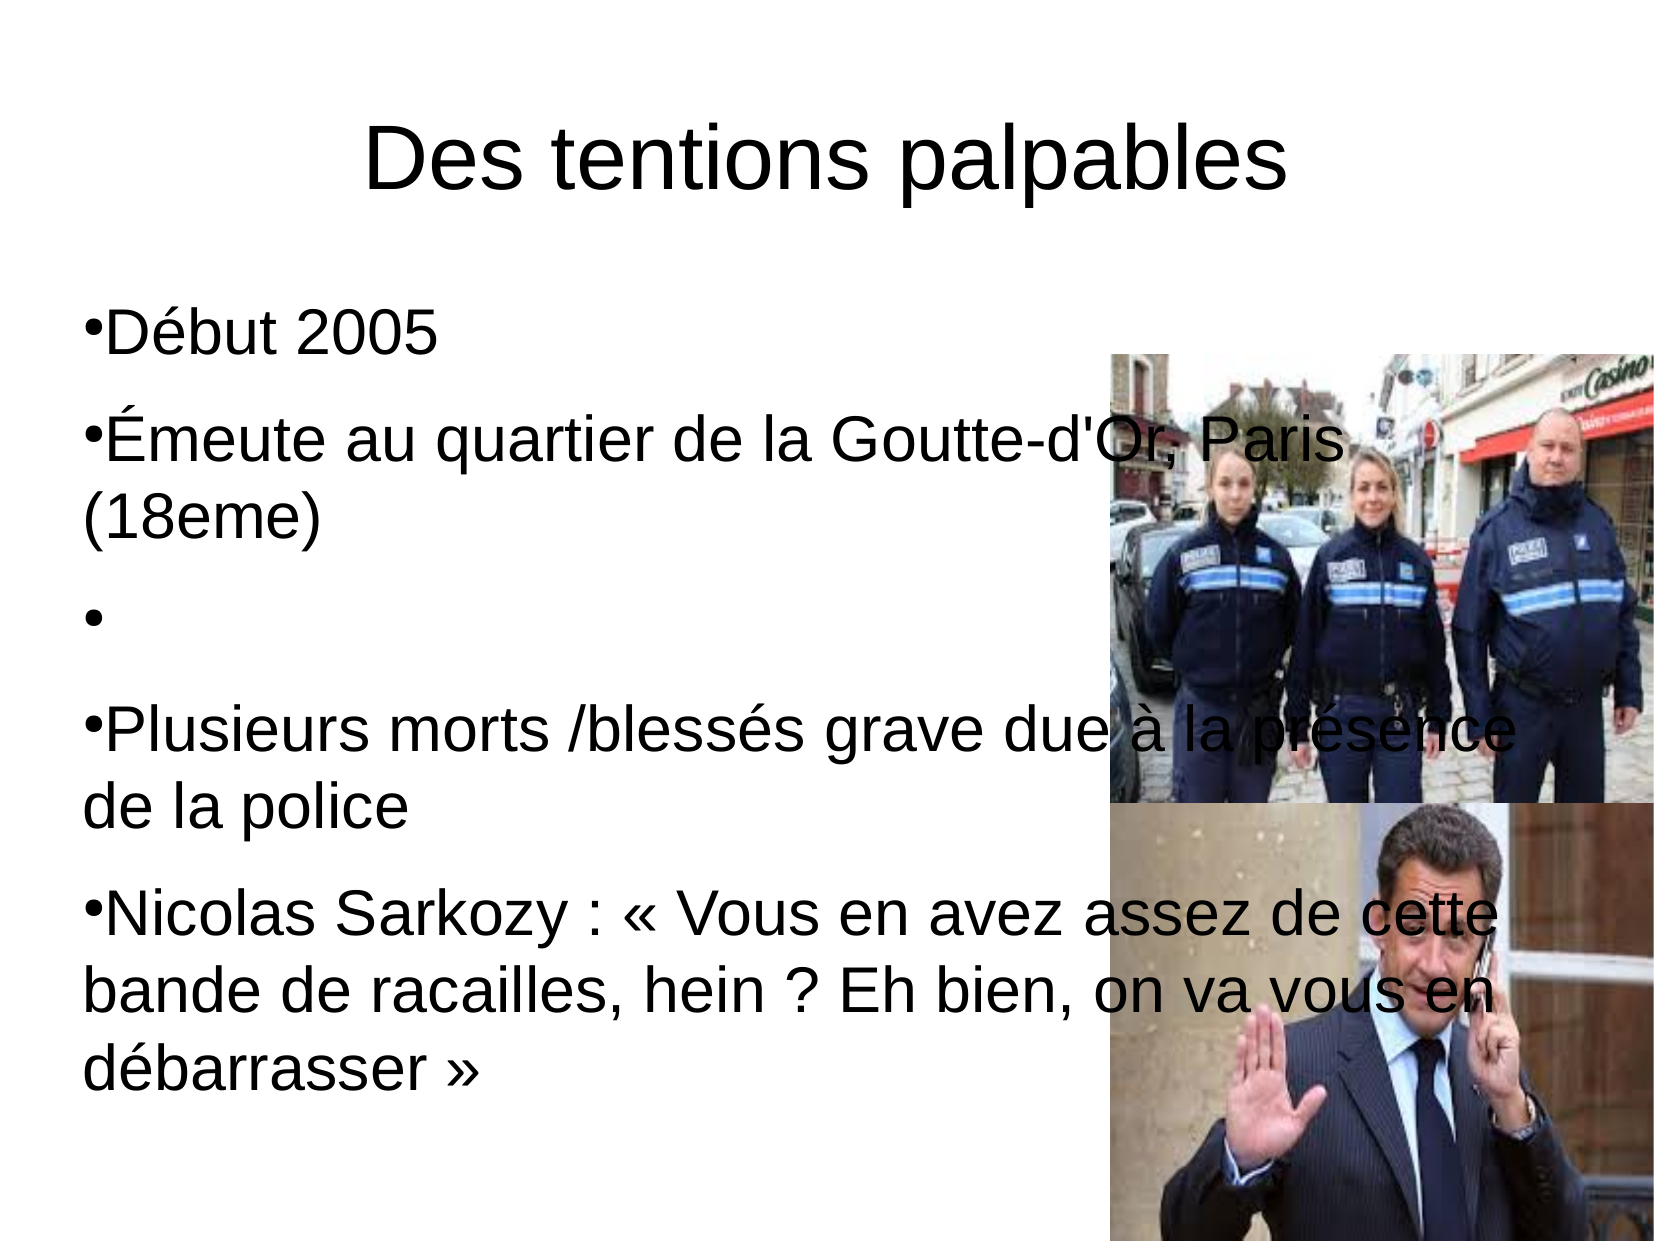

# Des tentions palpables
Début 2005
Émeute au quartier de la Goutte-d'Or, Paris (18eme)
Plusieurs morts /blessés grave due à la présence de la police
Nicolas Sarkozy : « Vous en avez assez de cette bande de racailles, hein ? Eh bien, on va vous en débarrasser »